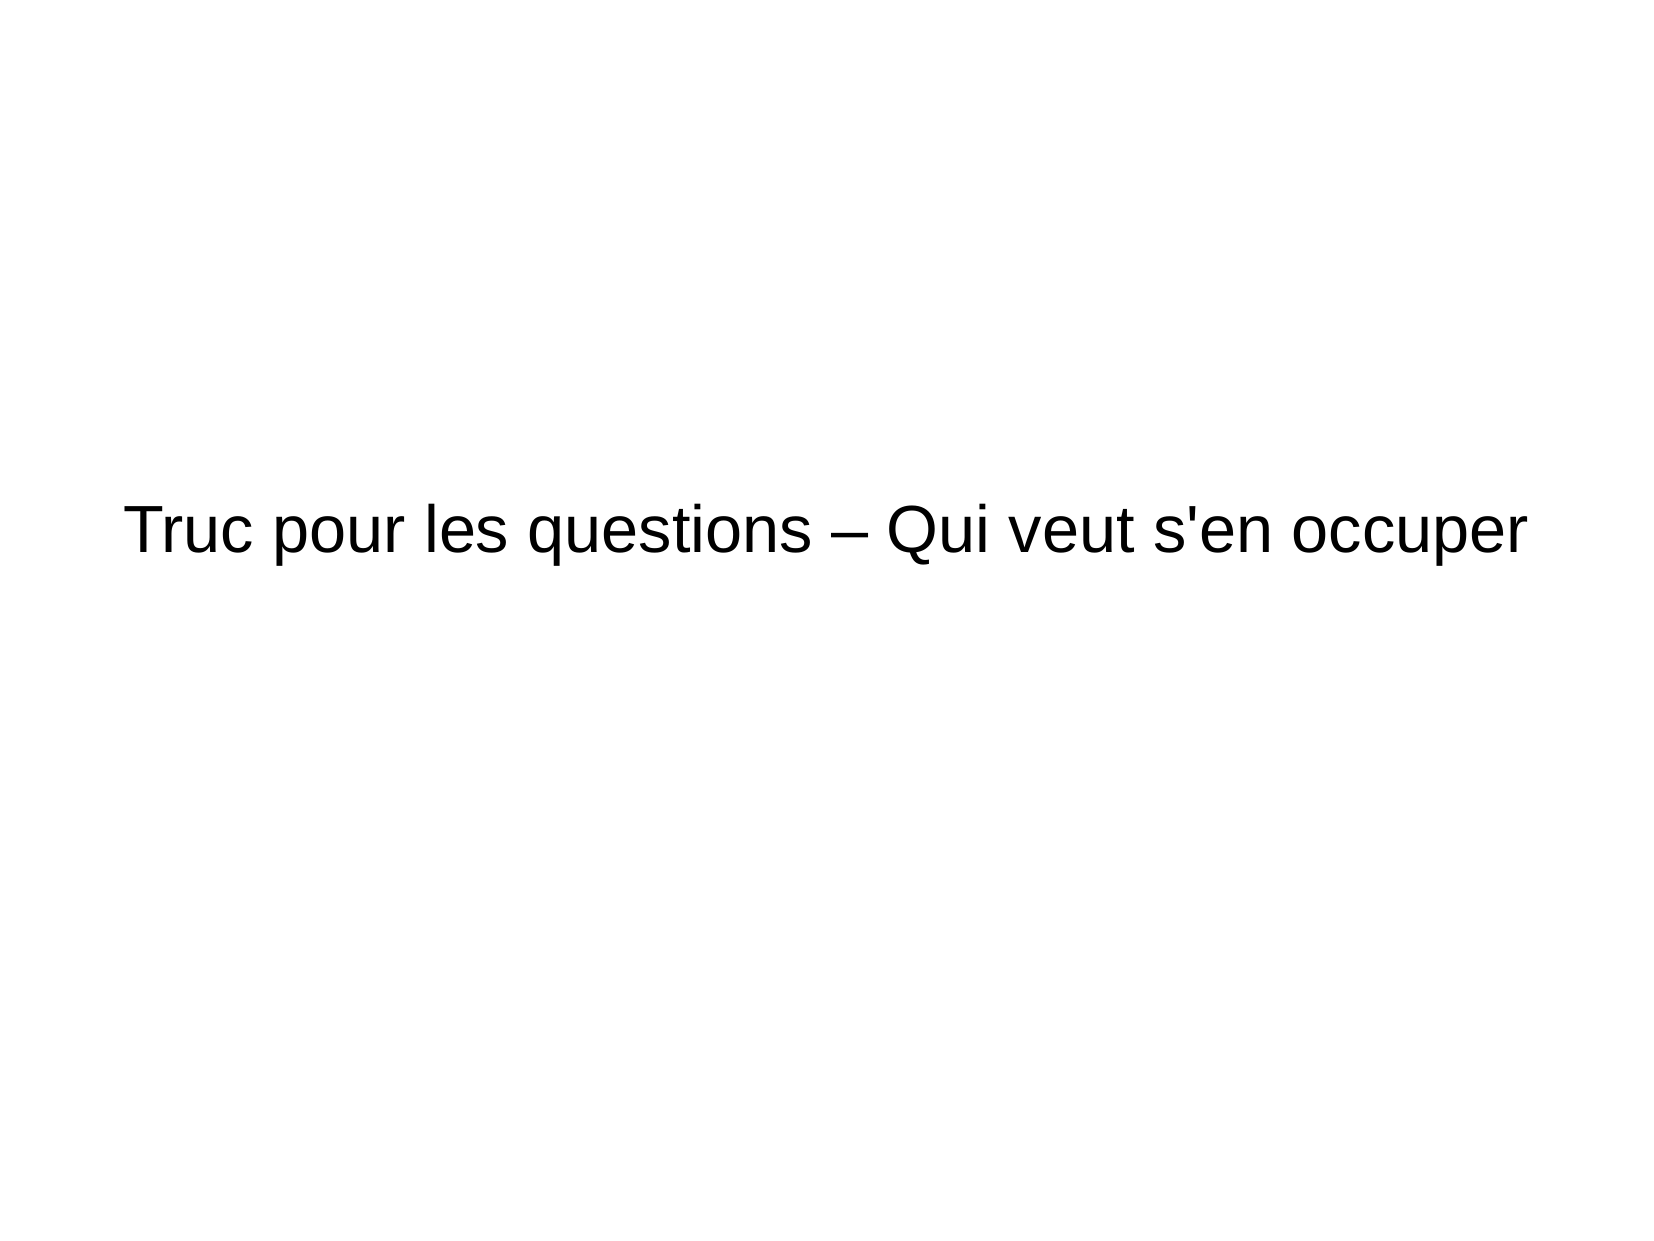

# Truc pour les questions – Qui veut s'en occuper